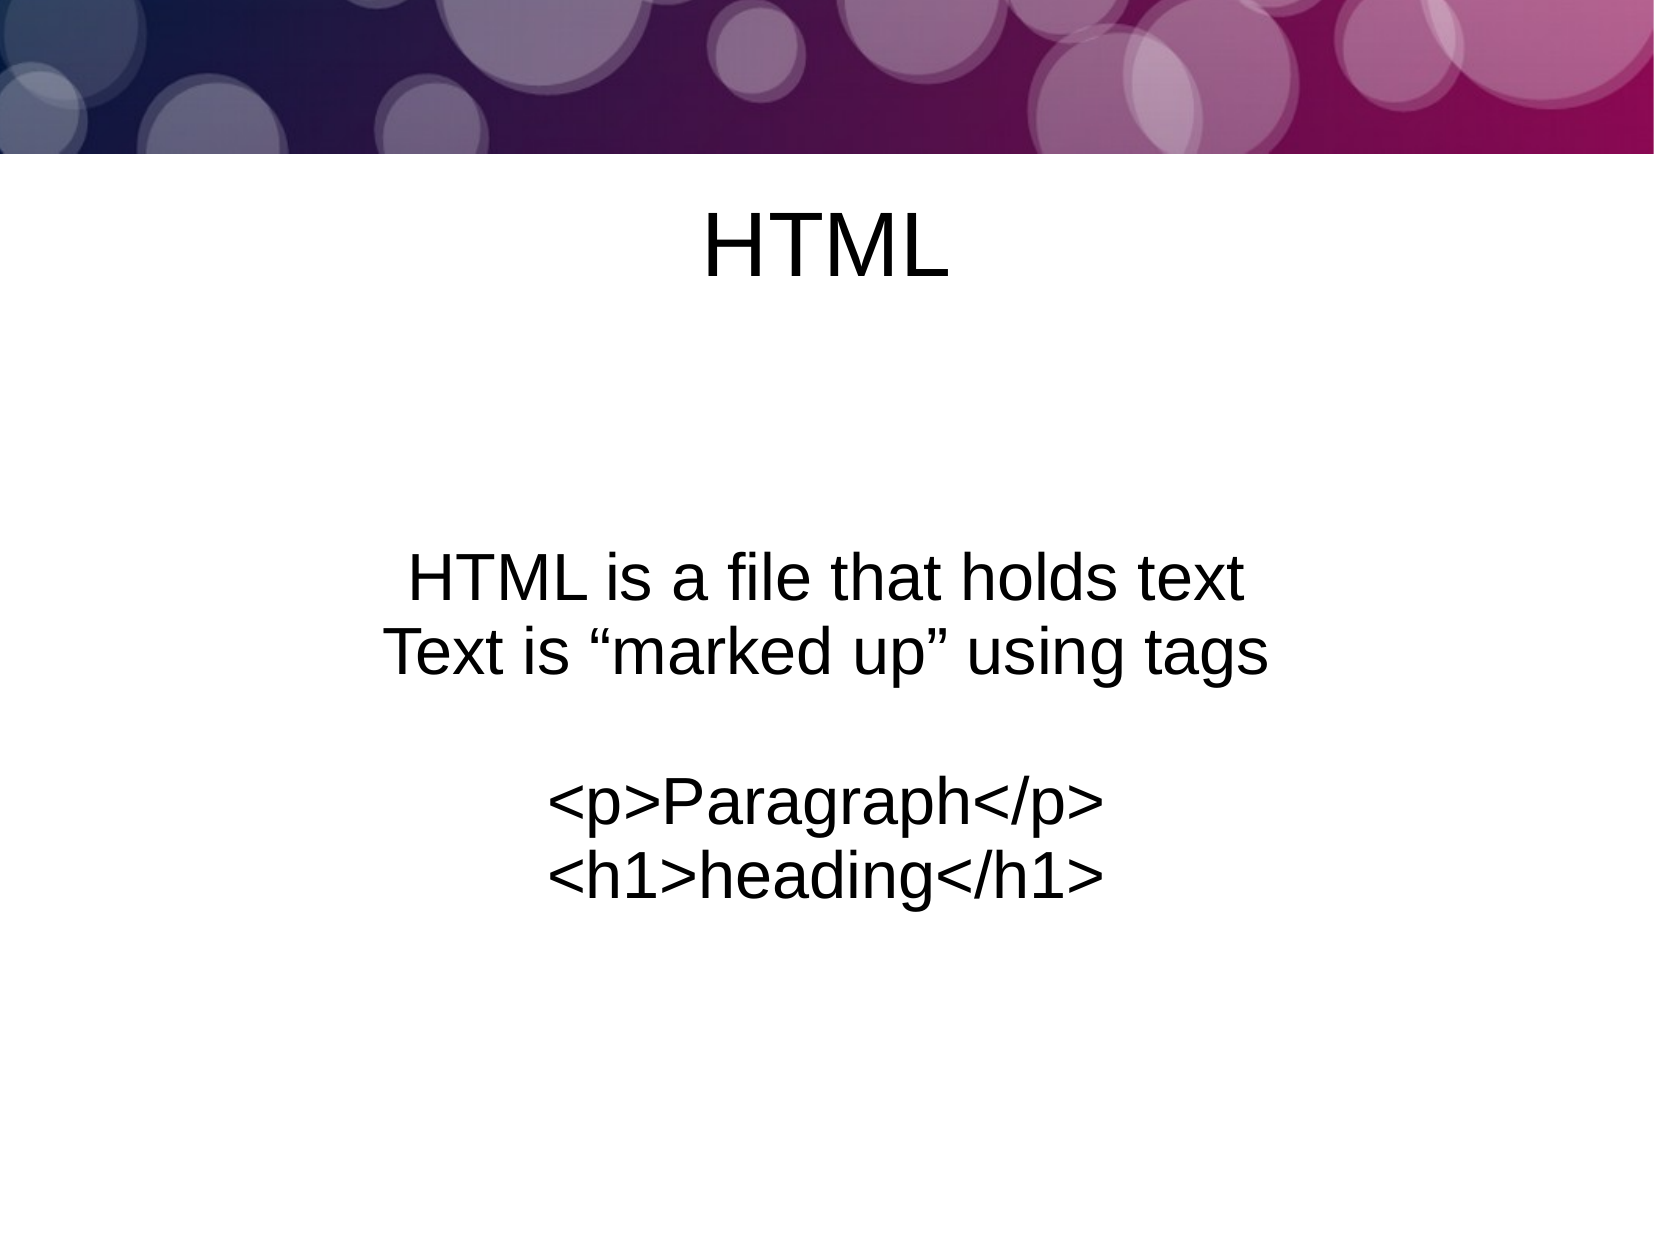

# HTML
HTML is a file that holds text
Text is “marked up” using tags
<p>Paragraph</p>
<h1>heading</h1>